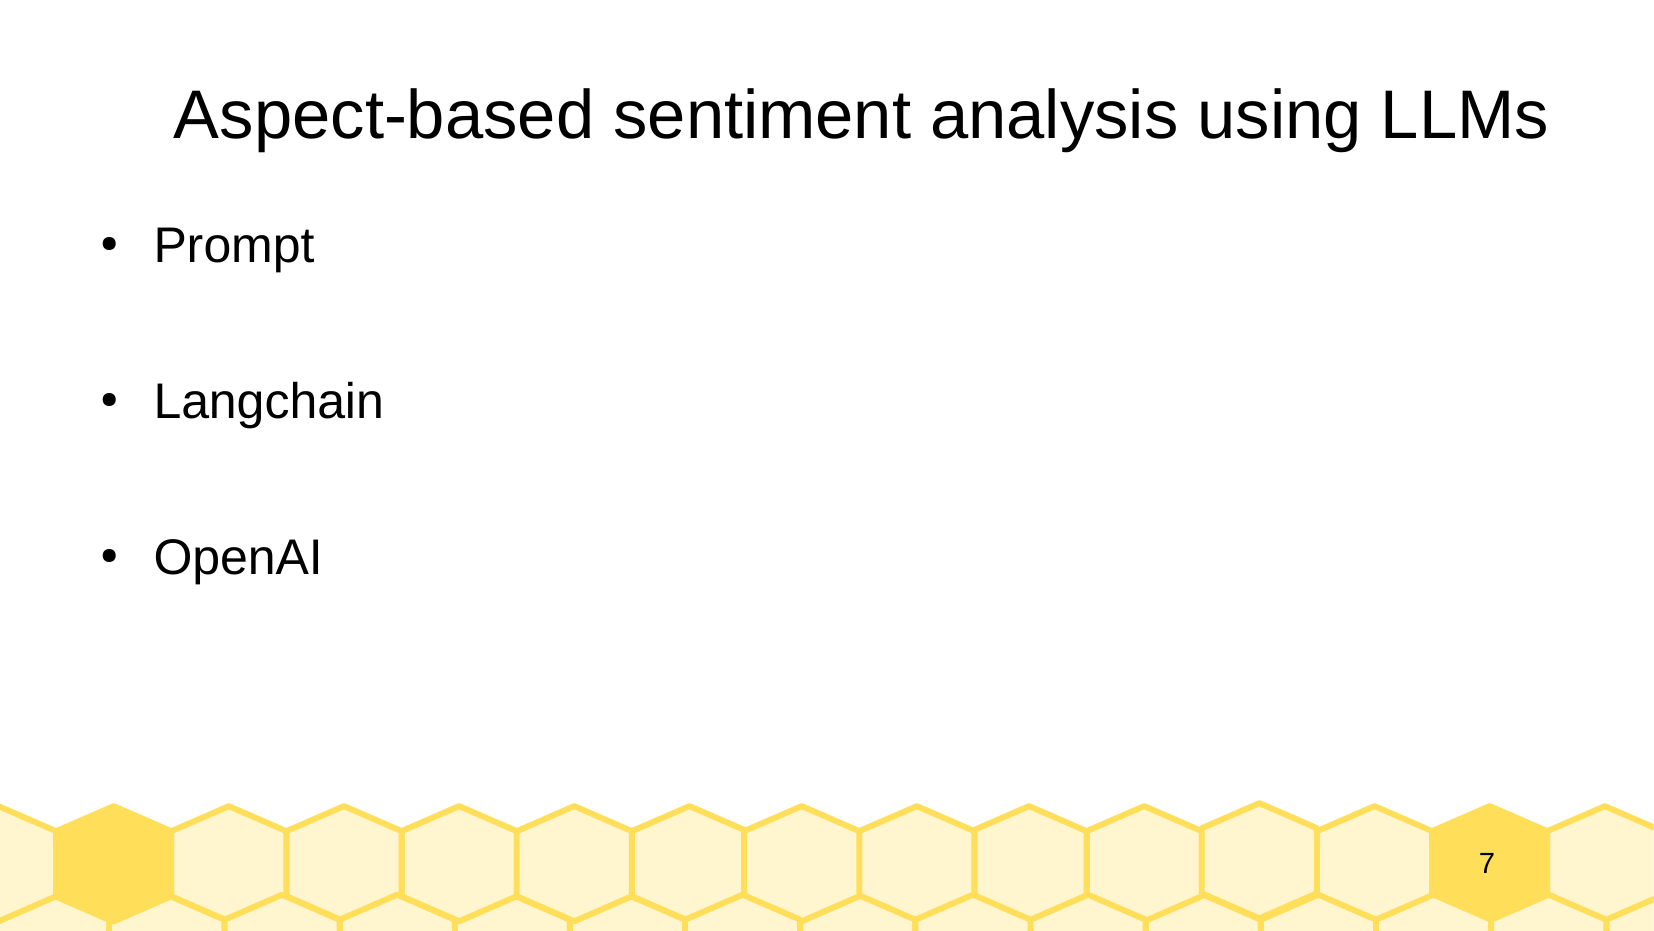

# Aspect-based sentiment analysis using LLMs
Prompt
Langchain
OpenAI